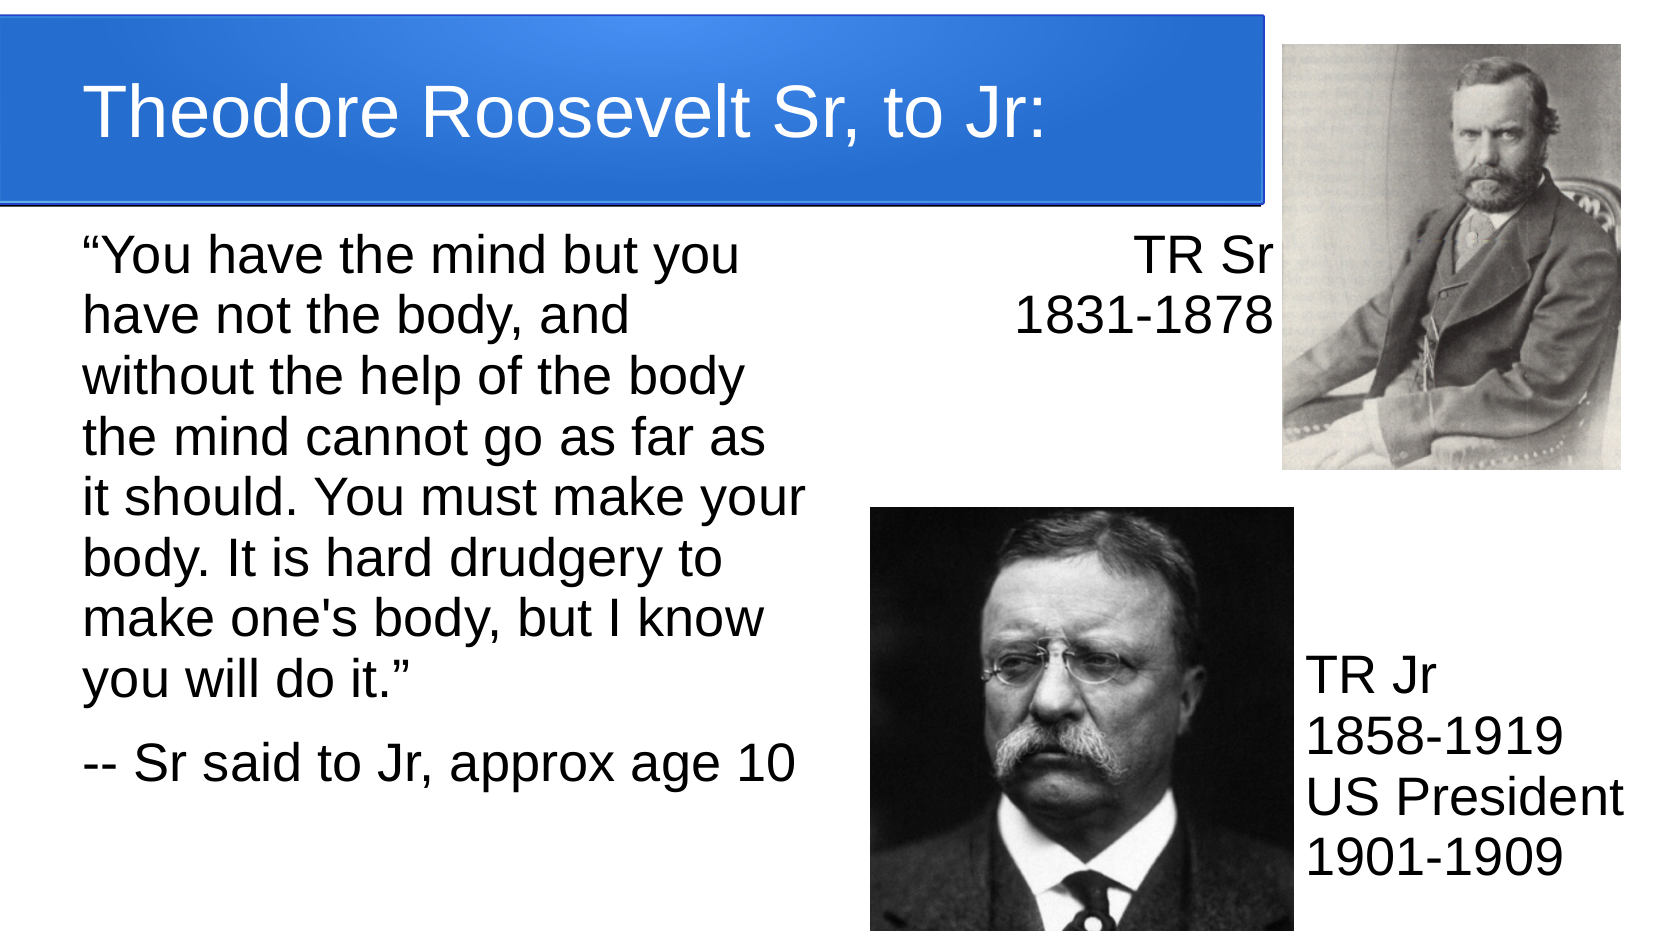

# Theodore Roosevelt Sr, to Jr:
“You have the mind but you have not the body, and without the help of the body the mind cannot go as far as it should. You must make your body. It is hard drudgery to make one's body, but I know you will do it.”
-- Sr said to Jr, approx age 10
TR Sr
1831-1878
TR Jr
1858-1919
US President
1901-1909